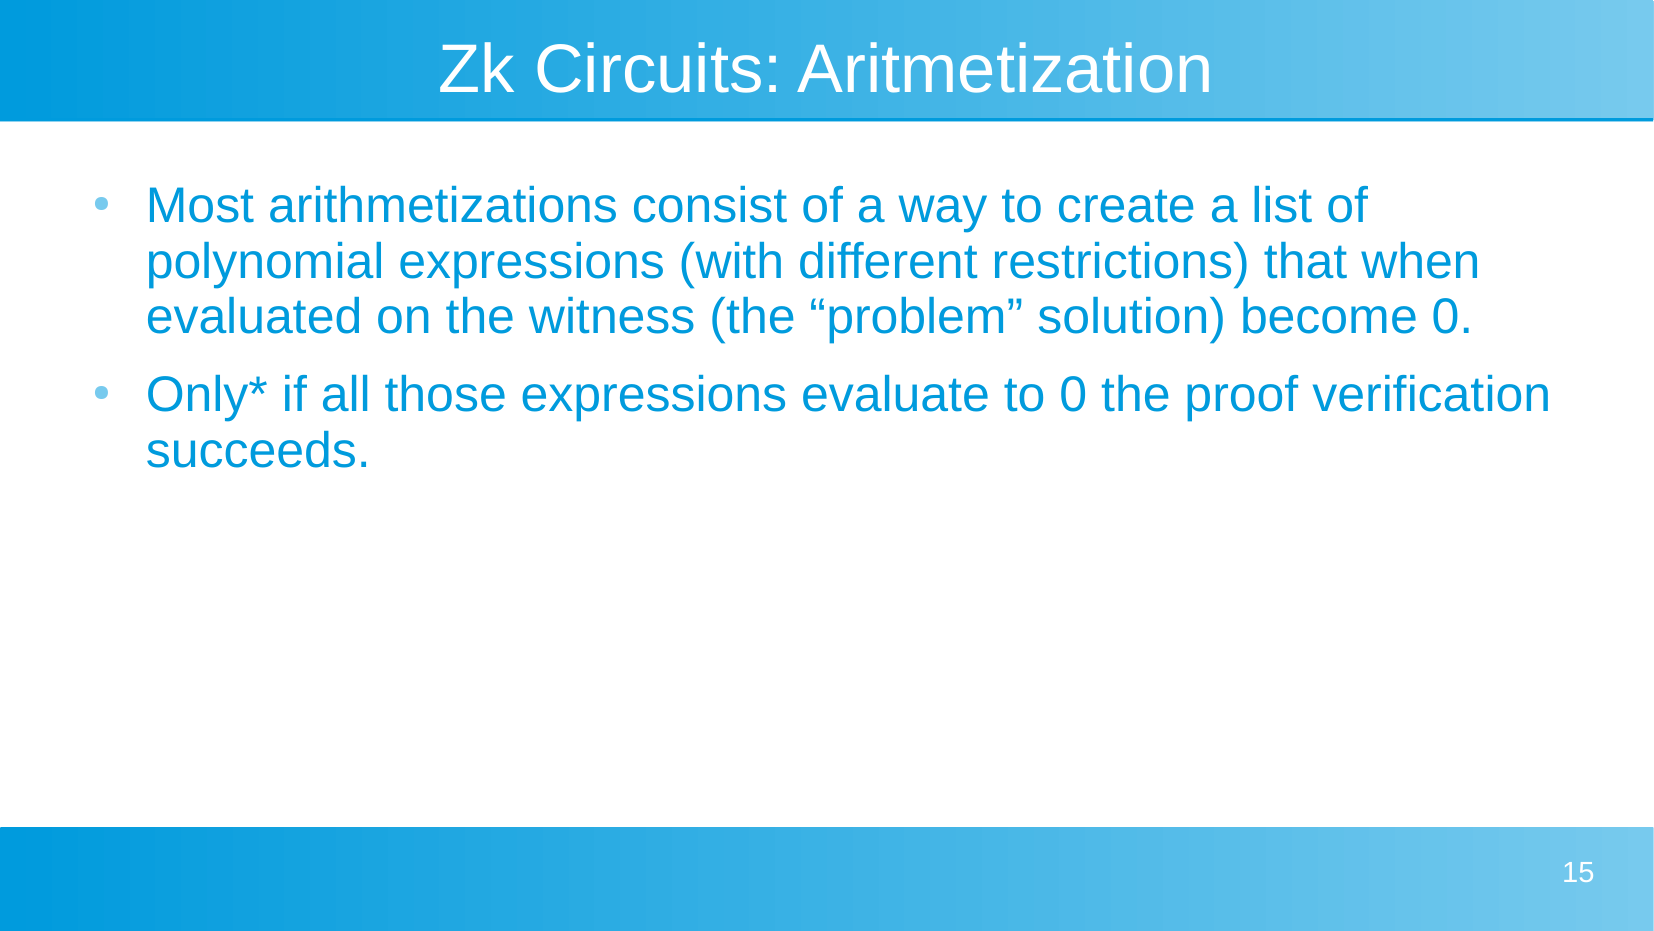

# Zk Circuits: Aritmetization
Most arithmetizations consist of a way to create a list of polynomial expressions (with different restrictions) that when evaluated on the witness (the “problem” solution) become 0.
Only* if all those expressions evaluate to 0 the proof verification succeeds.
15